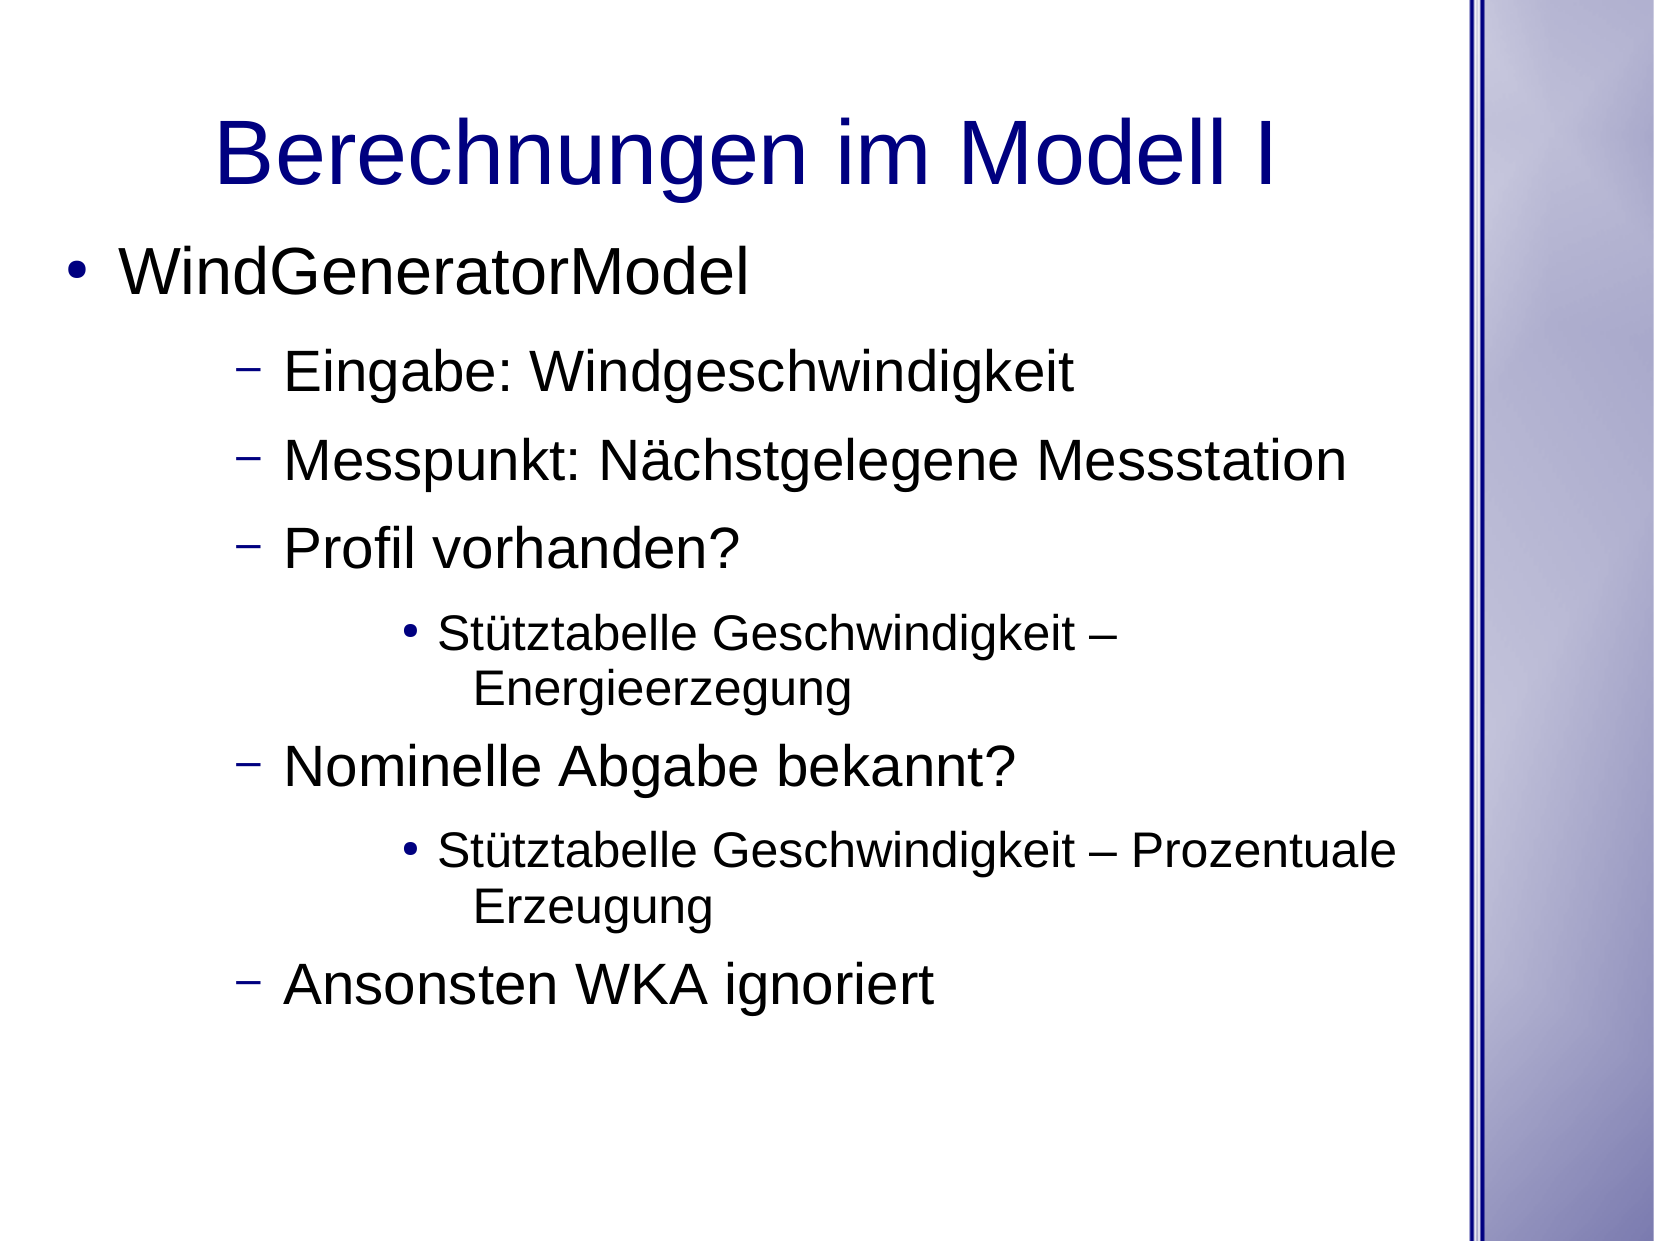

# Berechnungen im Modell I
WindGeneratorModel
Eingabe: Windgeschwindigkeit
Messpunkt: Nächstgelegene Messstation
Profil vorhanden?
Stütztabelle Geschwindigkeit – Energieerzegung
Nominelle Abgabe bekannt?
Stütztabelle Geschwindigkeit – Prozentuale Erzeugung
Ansonsten WKA ignoriert